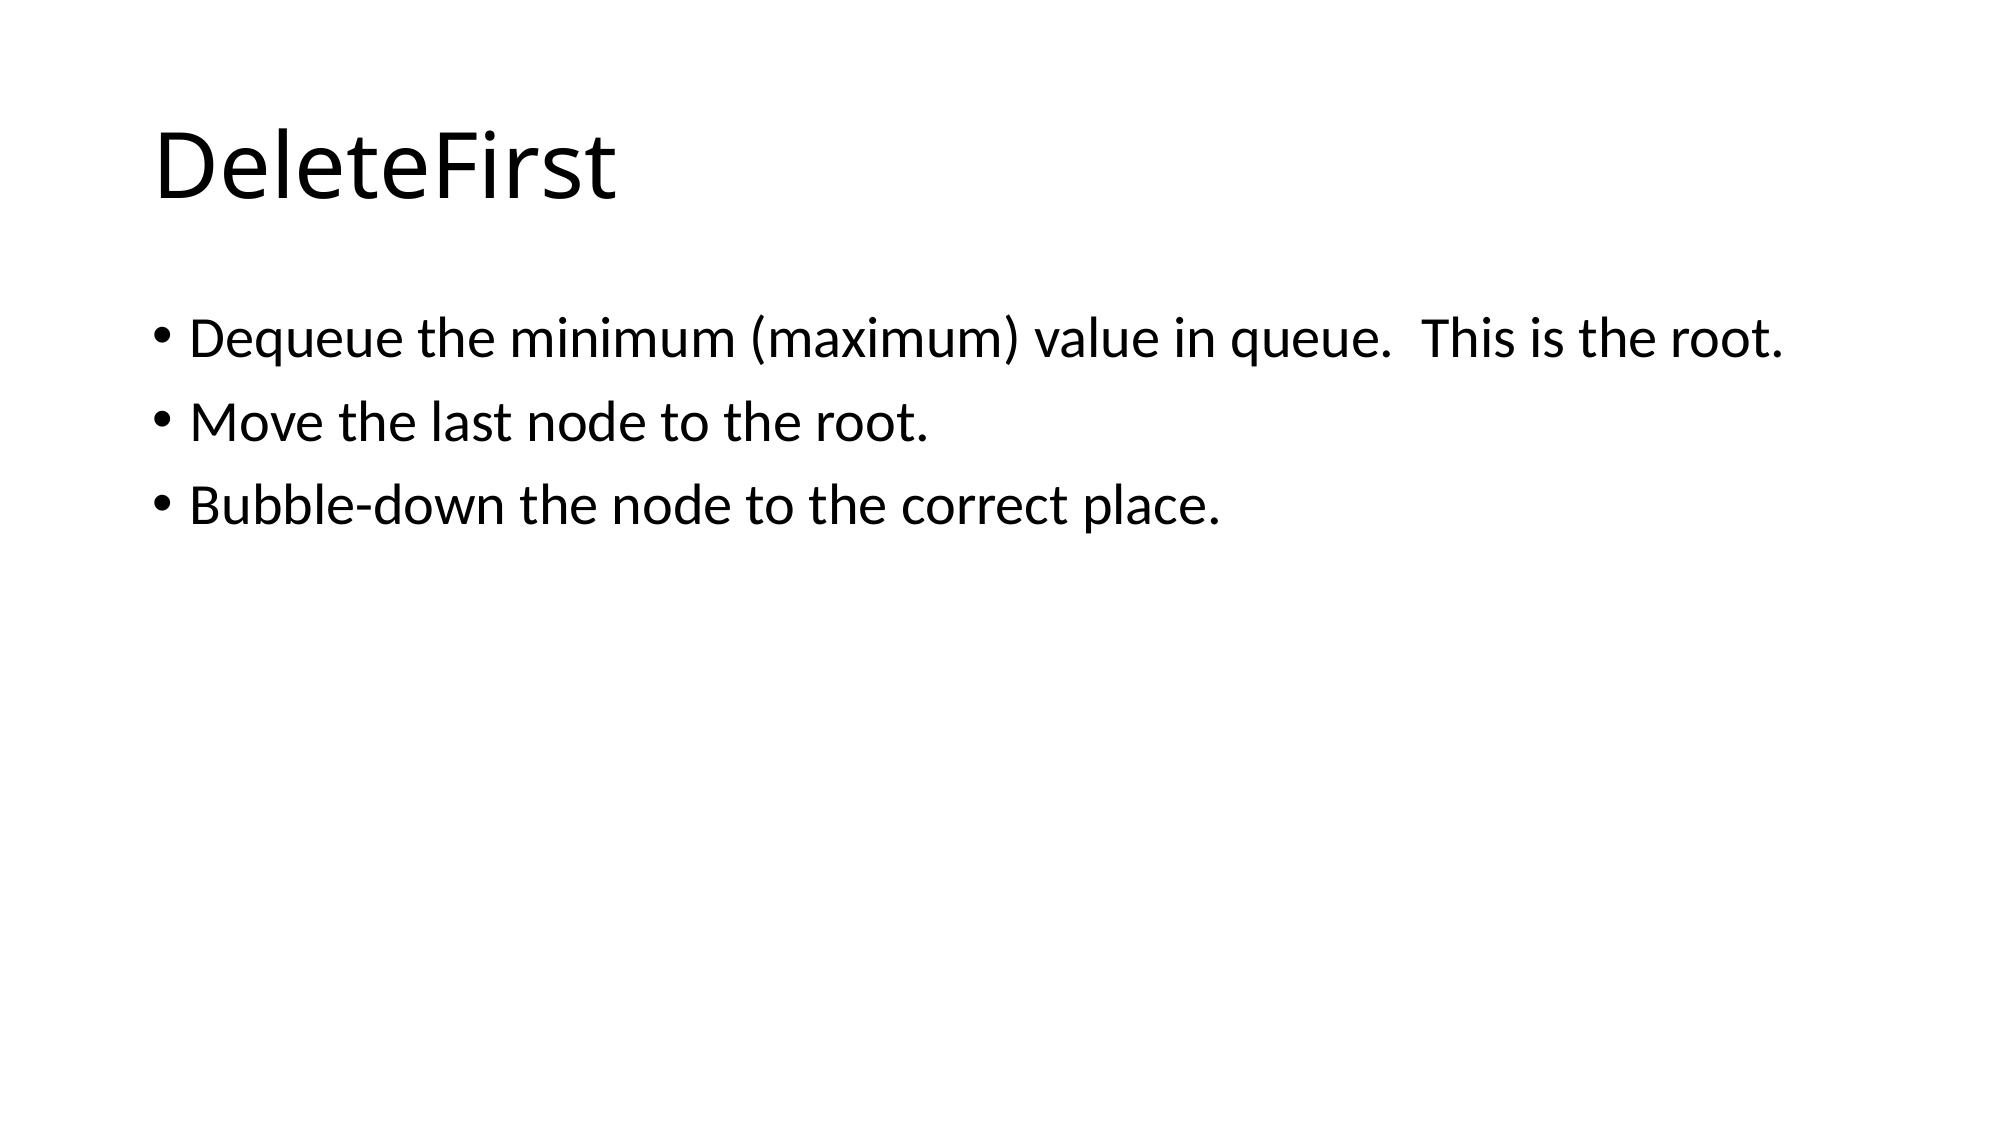

# DeleteFirst
Dequeue the minimum (maximum) value in queue. This is the root.
Move the last node to the root.
Bubble-down the node to the correct place.